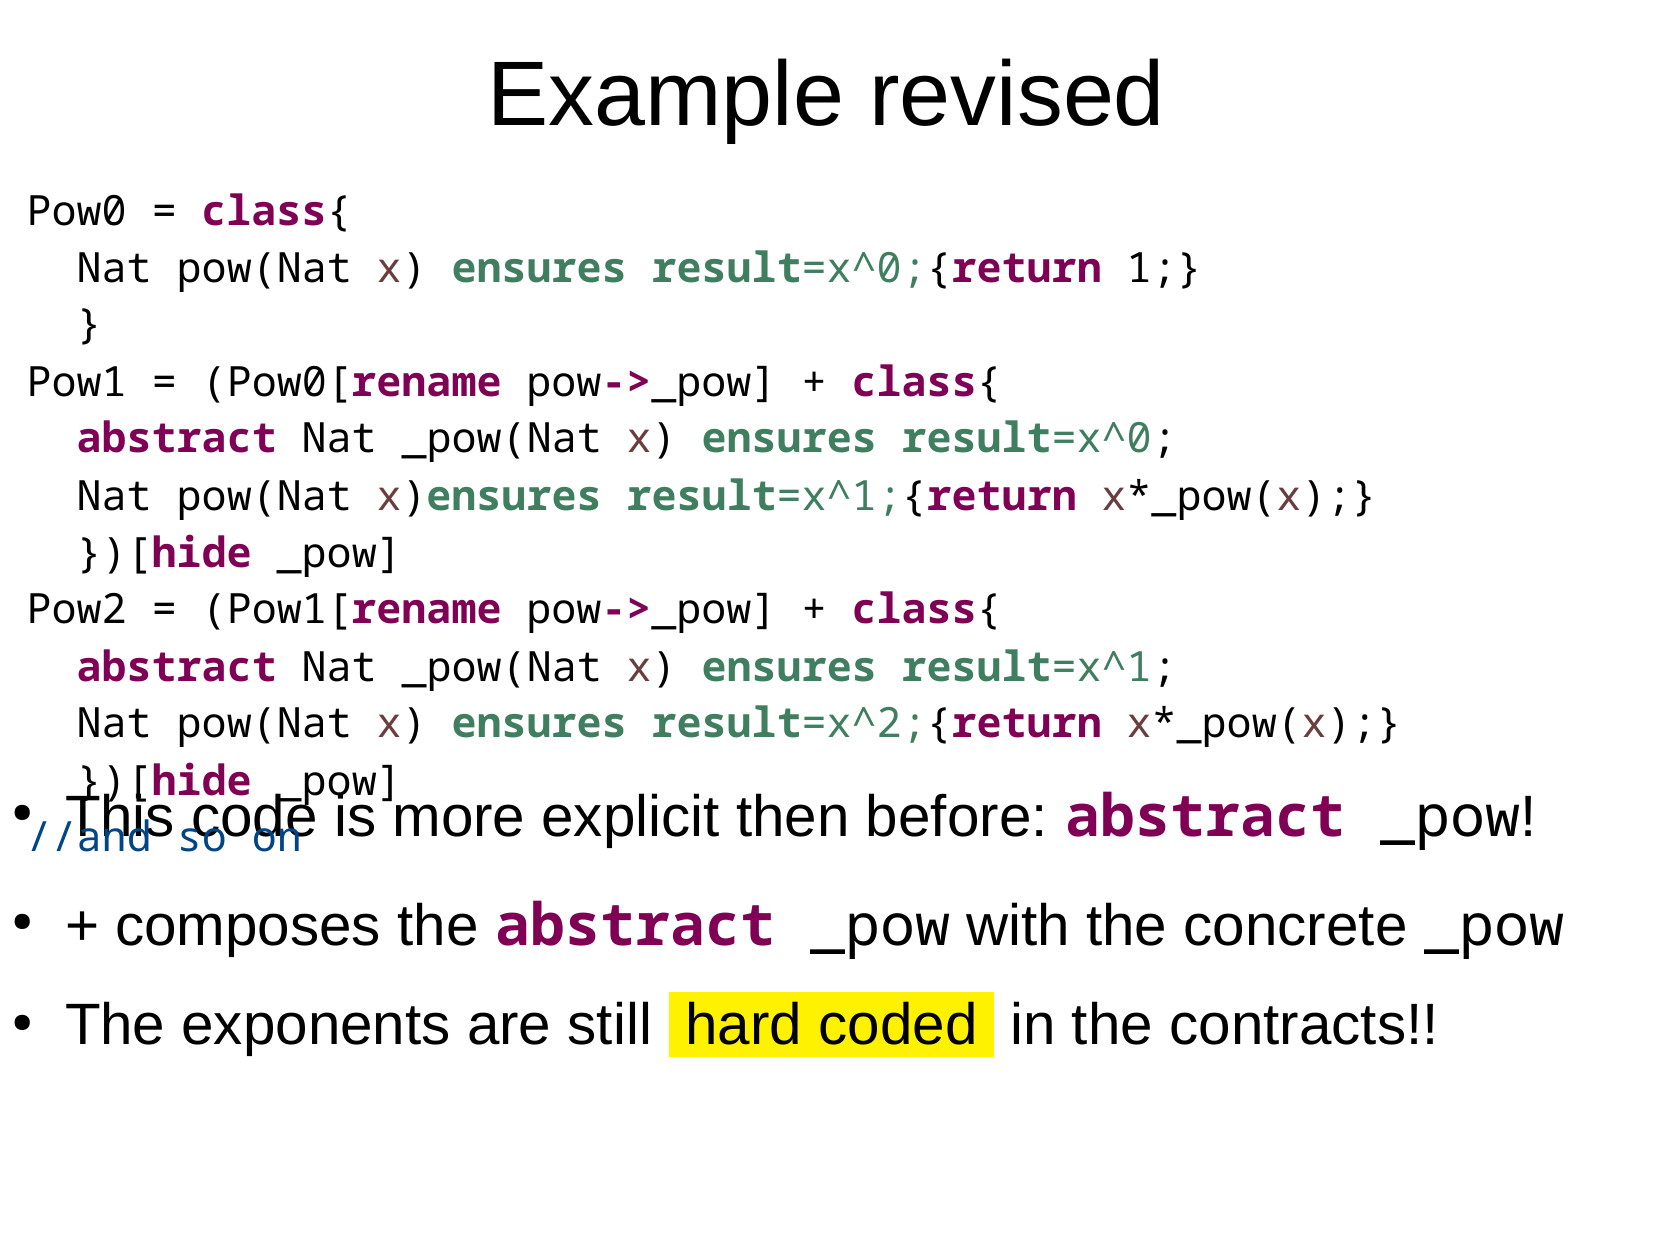

# Example revised
Pow0 = class{
 Nat pow(Nat x) ensures result=x^0;{return 1;}
 }
Pow1 = (Pow0[rename pow->_pow] + class{
 abstract Nat _pow(Nat x) ensures result=x^0;
 Nat pow(Nat x)ensures result=x^1;{return x*_pow(x);}
 })[hide _pow]
Pow2 = (Pow1[rename pow->_pow] + class{
 abstract Nat _pow(Nat x) ensures result=x^1;
 Nat pow(Nat x) ensures result=x^2;{return x*_pow(x);}
 })[hide _pow]
//and so on
This code is more explicit then before: abstract _pow!
+ composes the abstract _pow with the concrete _pow
The exponents are still hard coded in the contracts!!